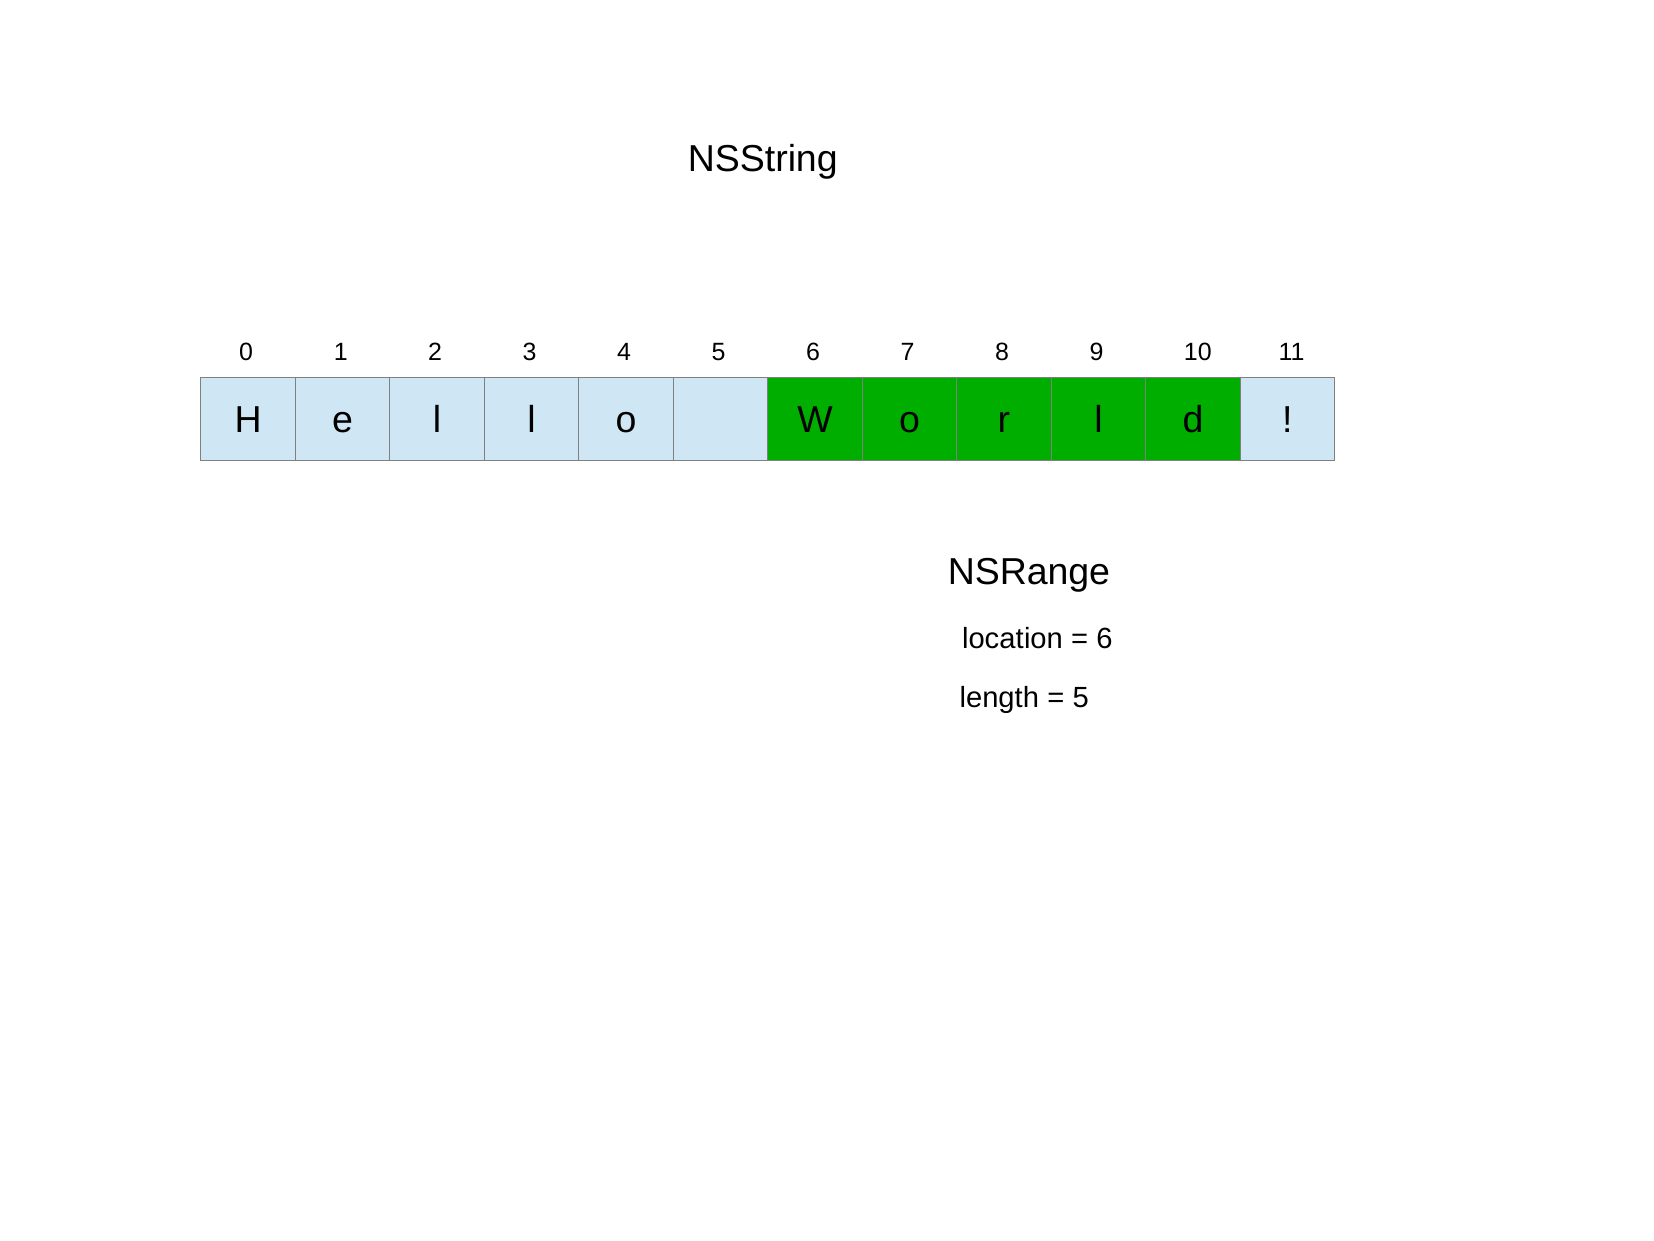

NSString
0
1
2
3
4
5
6
7
8
9
10
11
H
e
l
l
o
W
o
r
l
d
!
NSRange
location = 6
length = 5